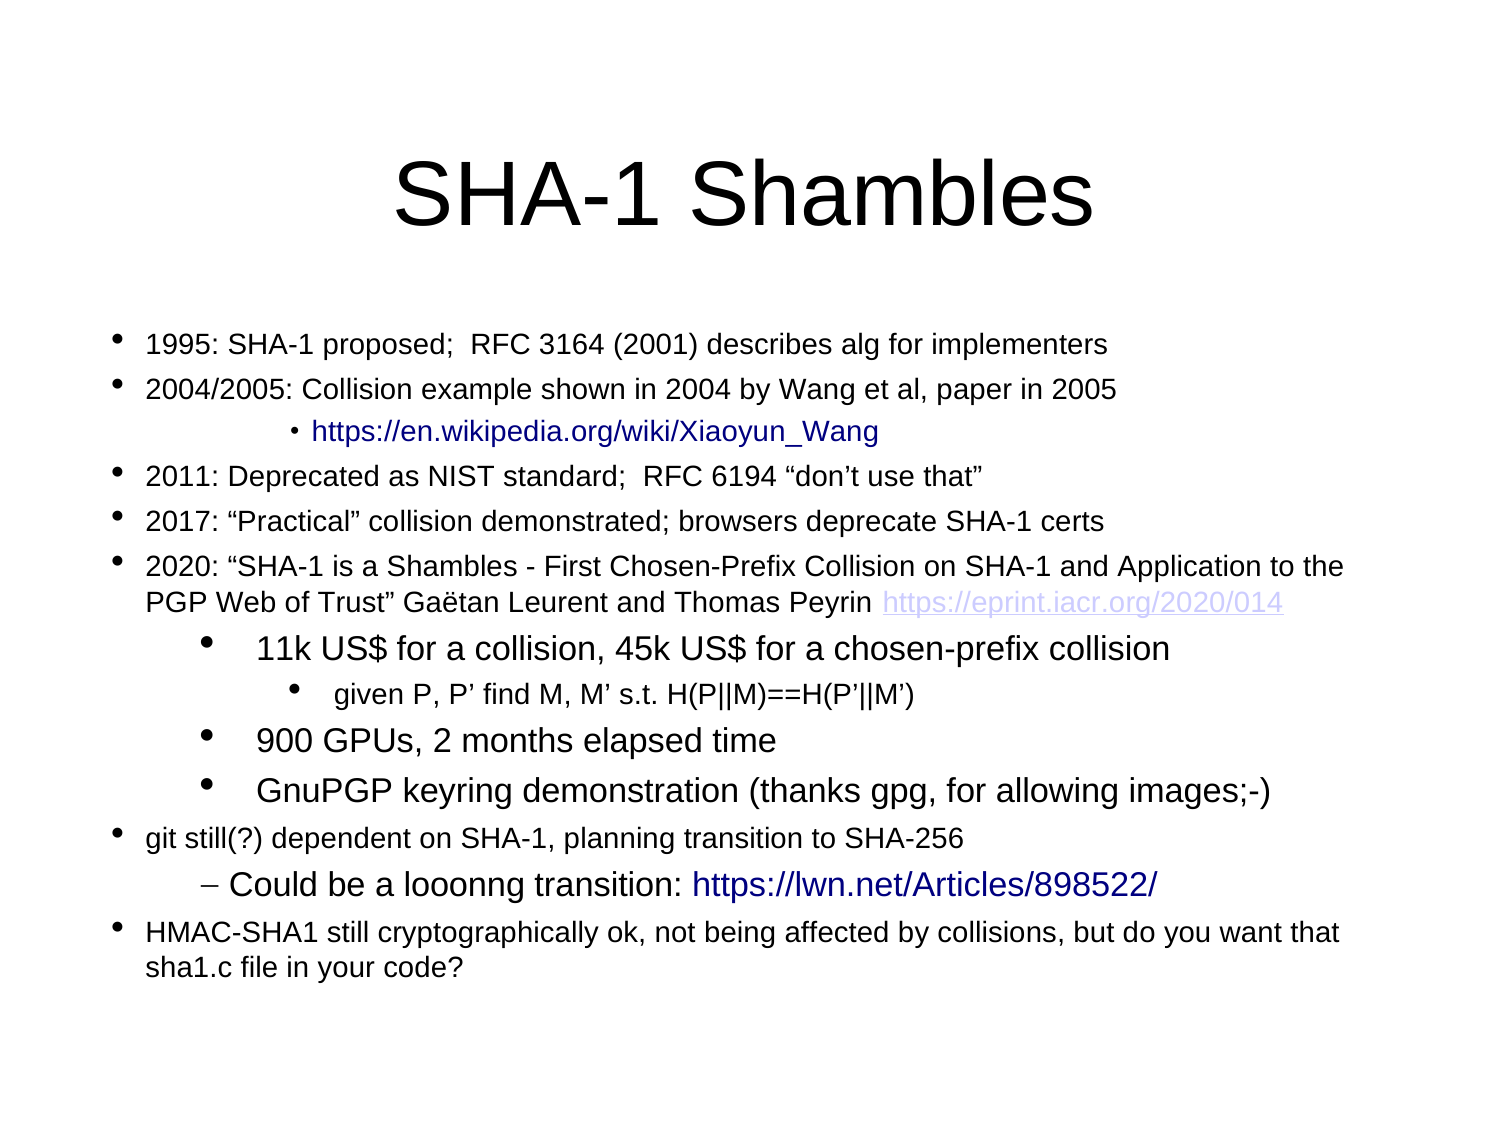

# SHA-1 Shambles
1995: SHA-1 proposed; RFC 3164 (2001) describes alg for implementers
2004/2005: Collision example shown in 2004 by Wang et al, paper in 2005
https://en.wikipedia.org/wiki/Xiaoyun_Wang
2011: Deprecated as NIST standard; RFC 6194 “don’t use that”
2017: “Practical” collision demonstrated; browsers deprecate SHA-1 certs
2020: “SHA-1 is a Shambles - First Chosen-Prefix Collision on SHA-1 and Application to the PGP Web of Trust” Gaëtan Leurent and Thomas Peyrin https://eprint.iacr.org/2020/014
11k US$ for a collision, 45k US$ for a chosen-prefix collision
given P, P’ find M, M’ s.t. H(P||M)==H(P’||M’)
900 GPUs, 2 months elapsed time
GnuPGP keyring demonstration (thanks gpg, for allowing images;-)
git still(?) dependent on SHA-1, planning transition to SHA-256
Could be a looonng transition: https://lwn.net/Articles/898522/
HMAC-SHA1 still cryptographically ok, not being affected by collisions, but do you want that sha1.c file in your code?